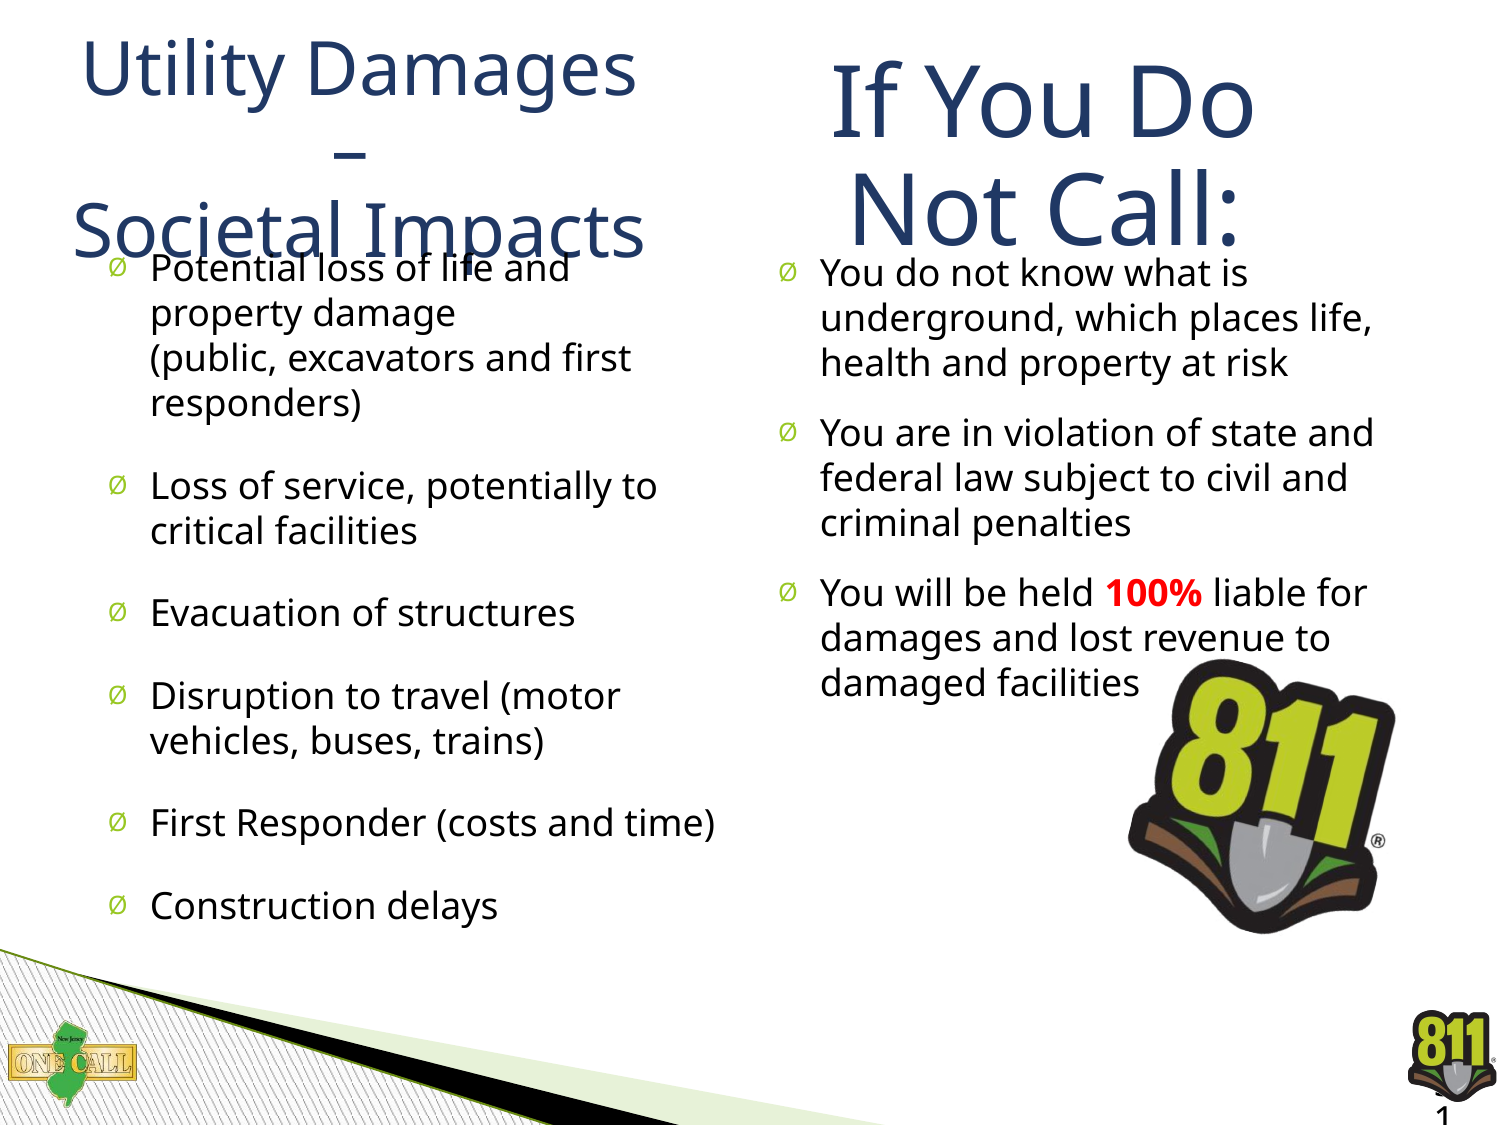

Utility Damages –
Societal Impacts
If You Do Not Call:
# Potential loss of life and property damage (public, excavators and first responders)
Loss of service, potentially to critical facilities
Evacuation of structures
Disruption to travel (motor vehicles, buses, trains)
First Responder (costs and time)
Construction delays
You do not know what is underground, which places life, health and property at risk
You are in violation of state and federal law subject to civil and criminal penalties
You will be held 100% liable for damages and lost revenue to damaged facilities